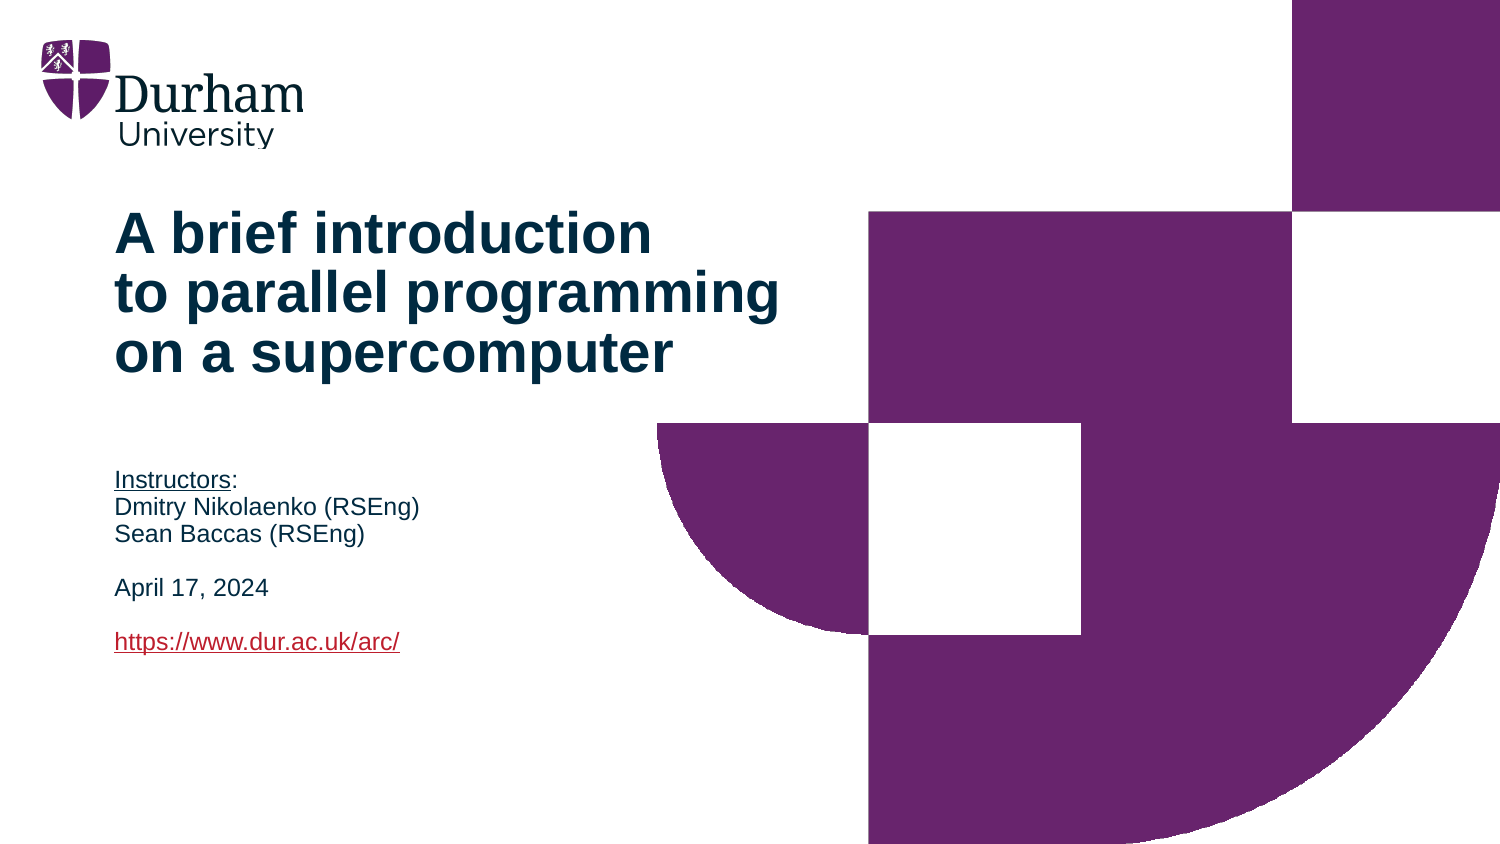

# A brief introduction to parallel programming on a supercomputer
Instructors:
Dmitry Nikolaenko (RSEng)
Sean Baccas (RSEng)
April 17, 2024
https://www.dur.ac.uk/arc/